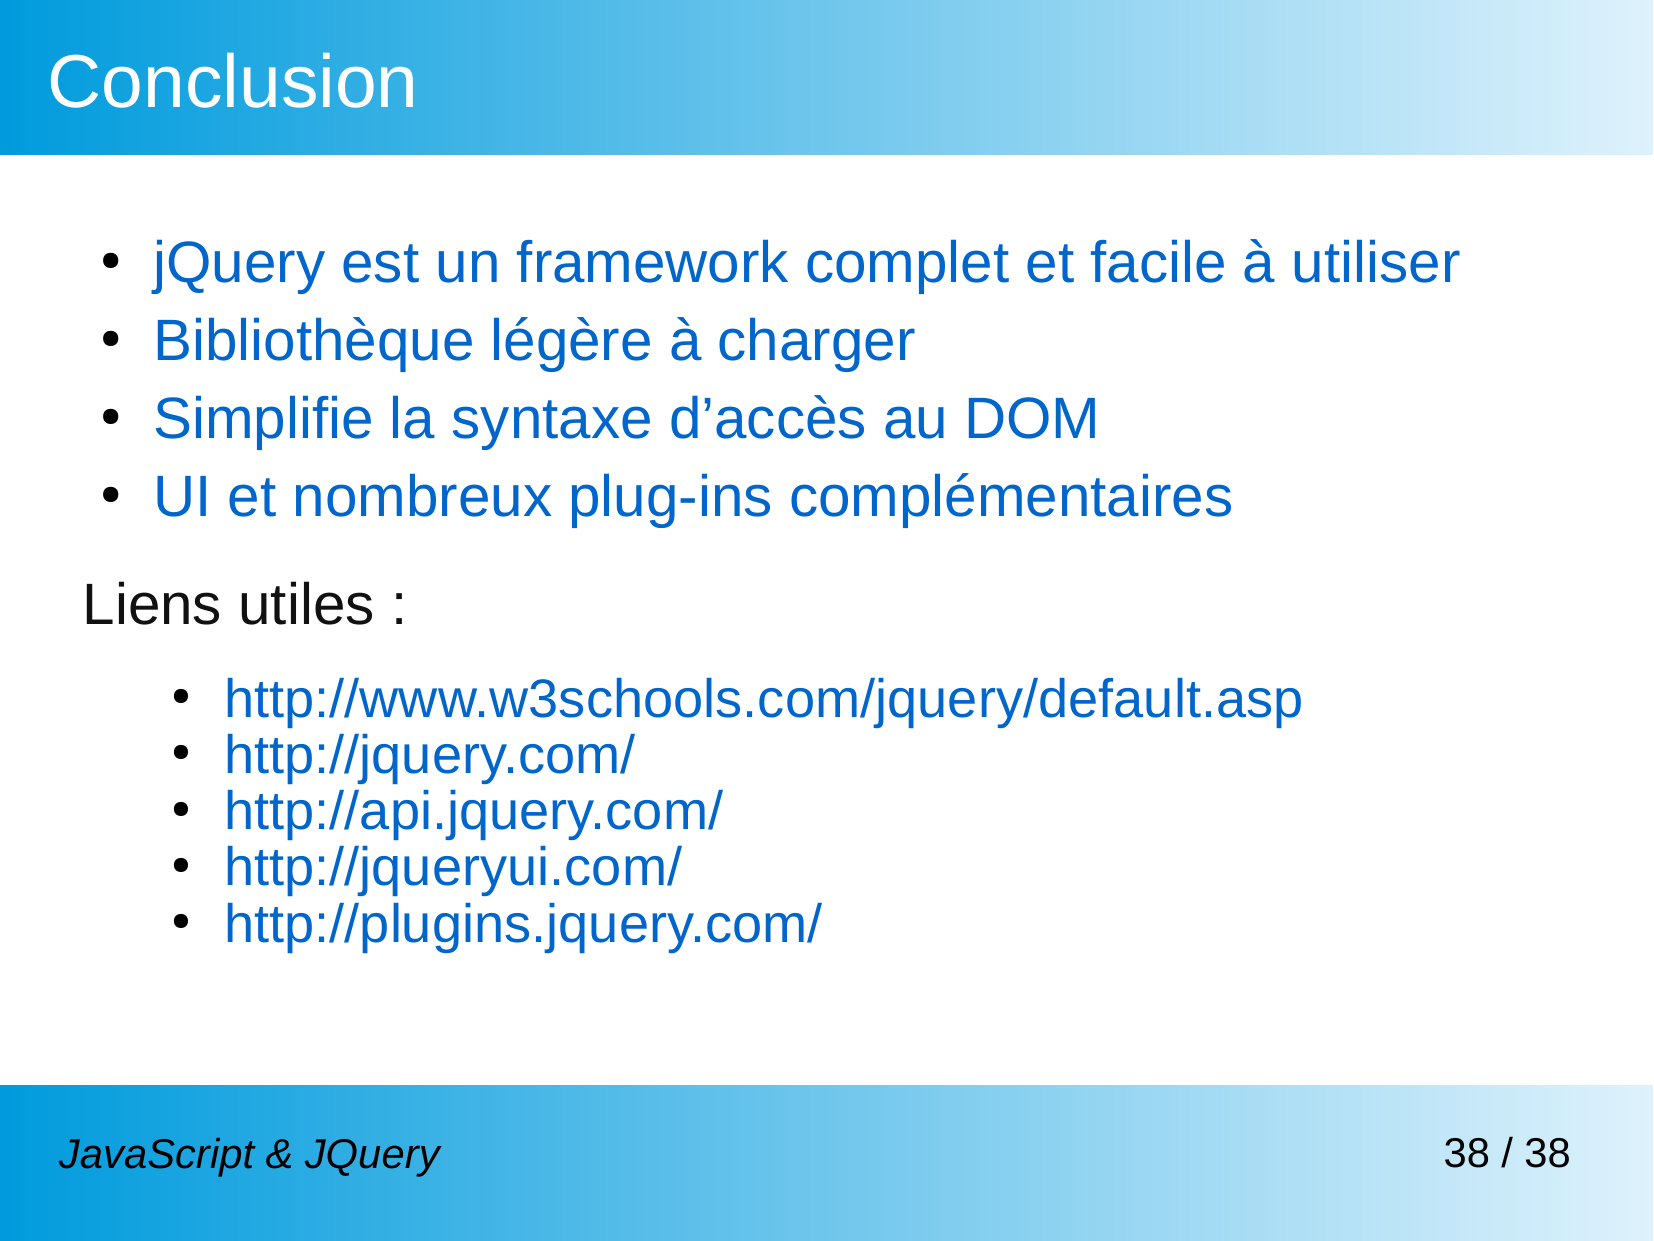

# Conclusion
jQuery est un framework complet et facile à utiliser
Bibliothèque légère à charger
Simplifie la syntaxe d’accès au DOM
UI et nombreux plug-ins complémentaires
Liens utiles :
http://www.w3schools.com/jquery/default.asp
http://jquery.com/
http://api.jquery.com/
http://jqueryui.com/
http://plugins.jquery.com/